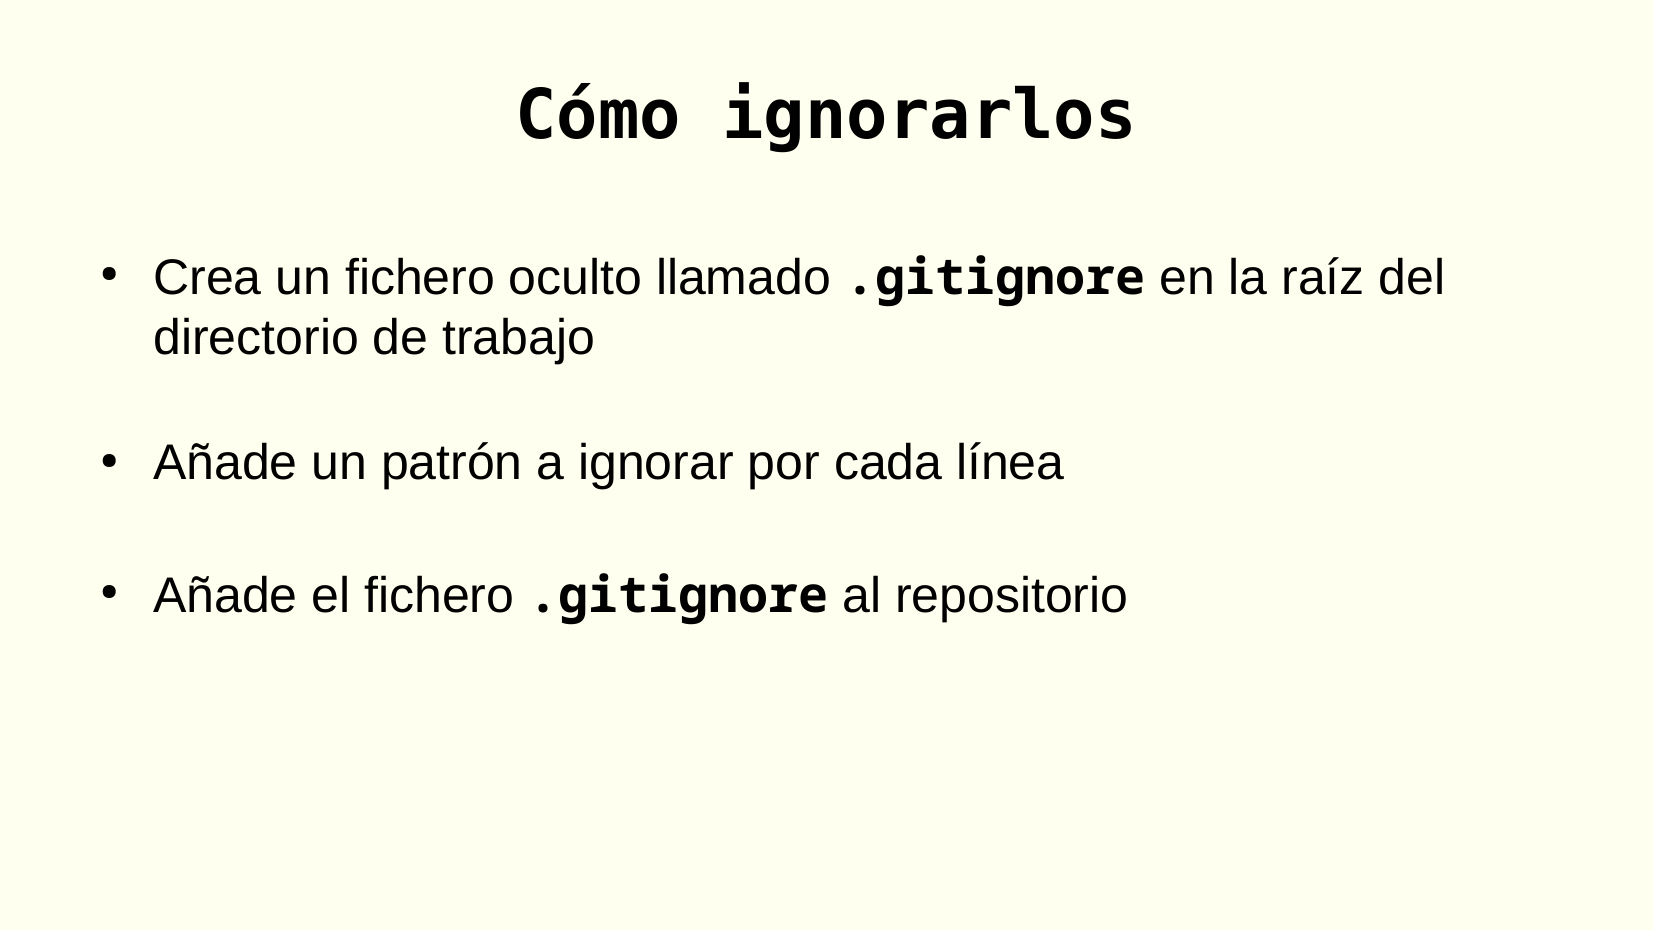

# Cómo ignorarlos
Crea un fichero oculto llamado .gitignore en la raíz del directorio de trabajo
Añade un patrón a ignorar por cada línea
Añade el fichero .gitignore al repositorio